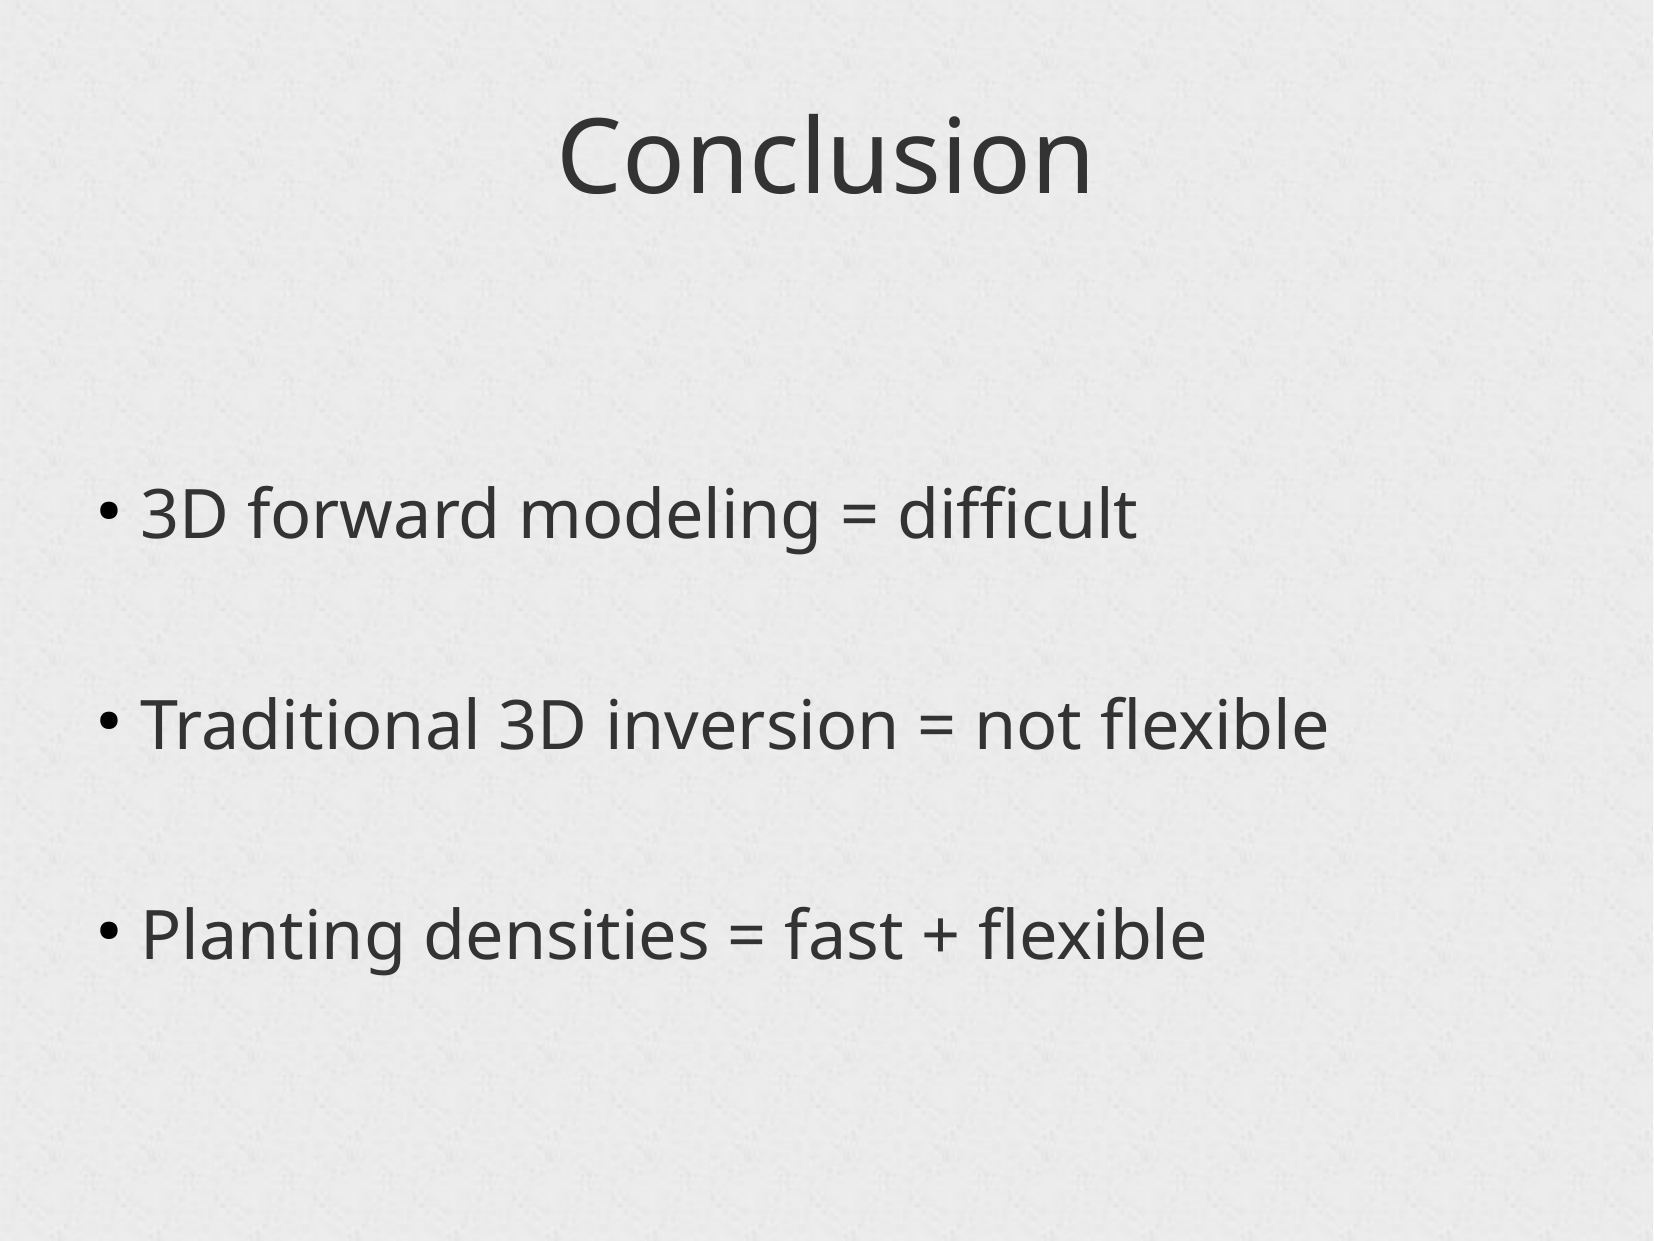

# Conclusion
3D forward modeling = difficult
Traditional 3D inversion = not flexible
Planting densities = fast + flexible